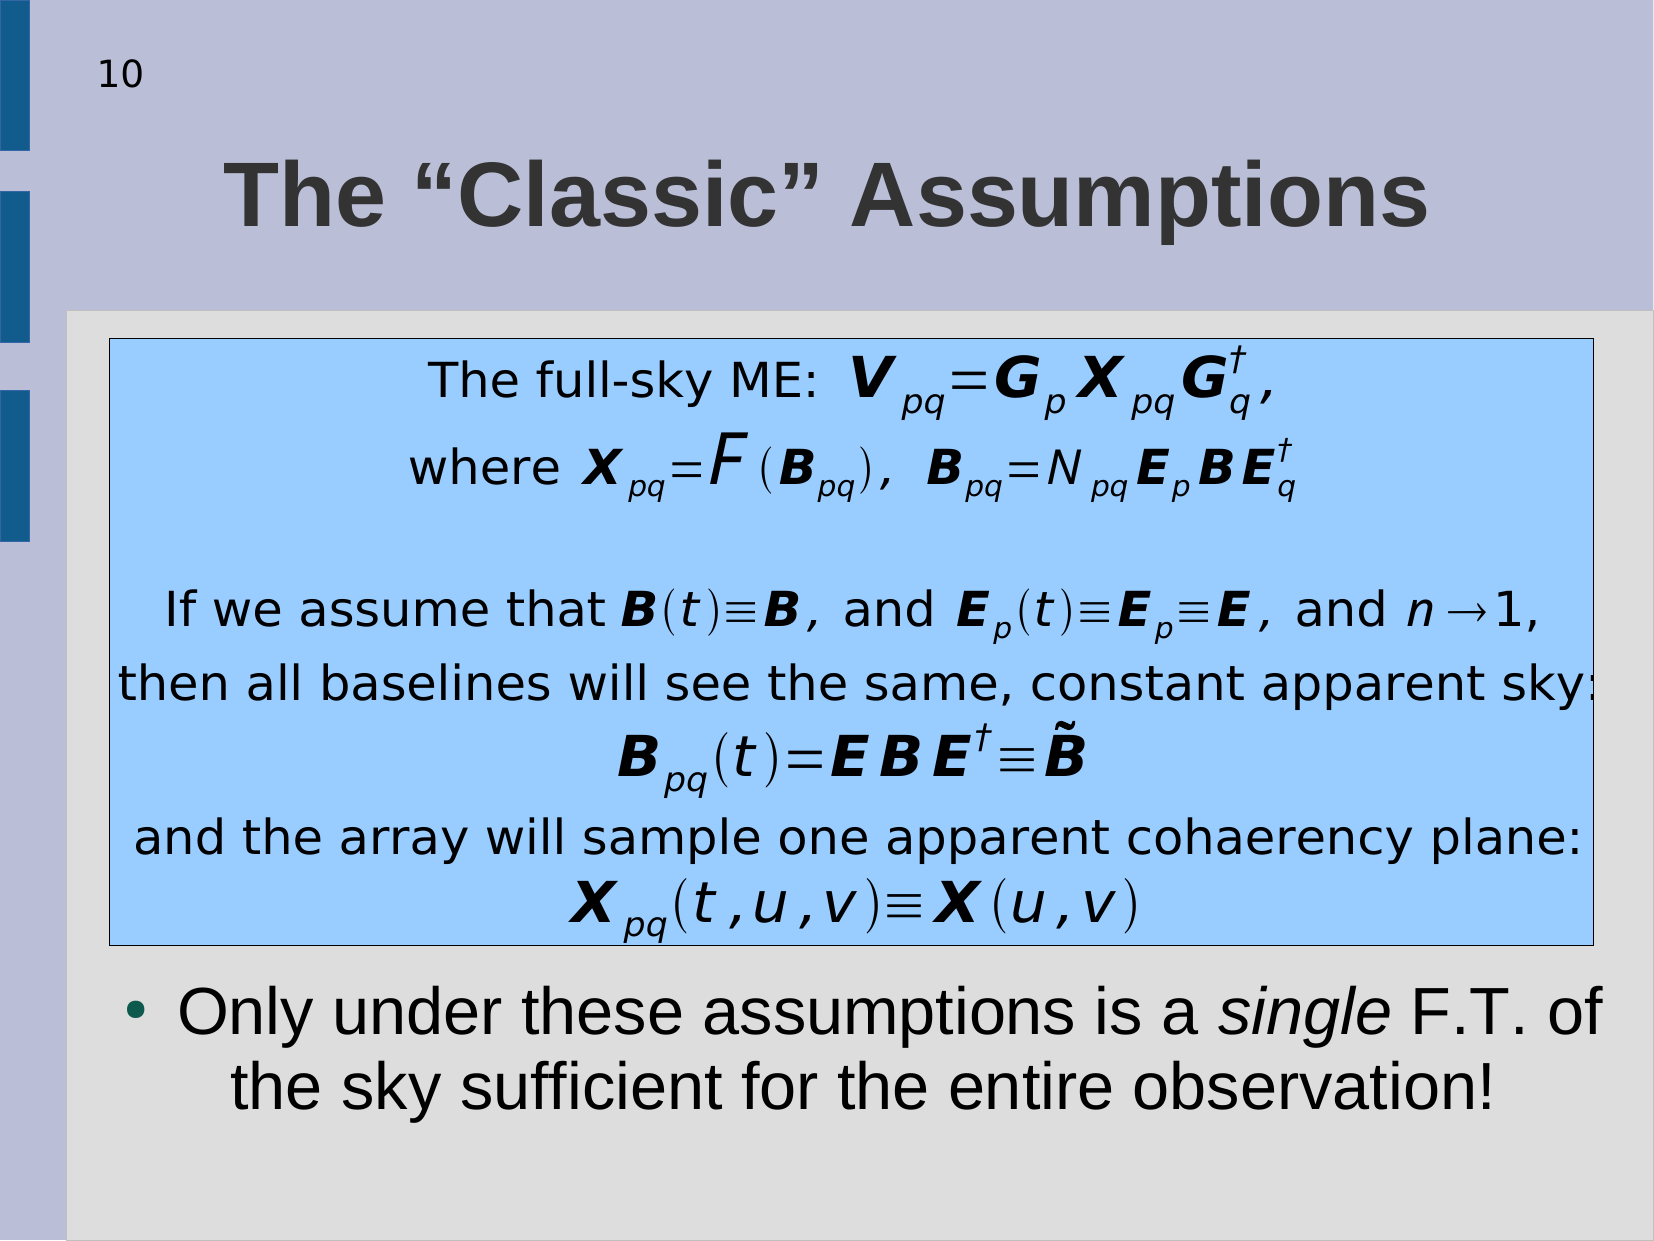

# The “Classic” Assumptions
Only under these assumptions is a single F.T. of the sky sufficient for the entire observation!